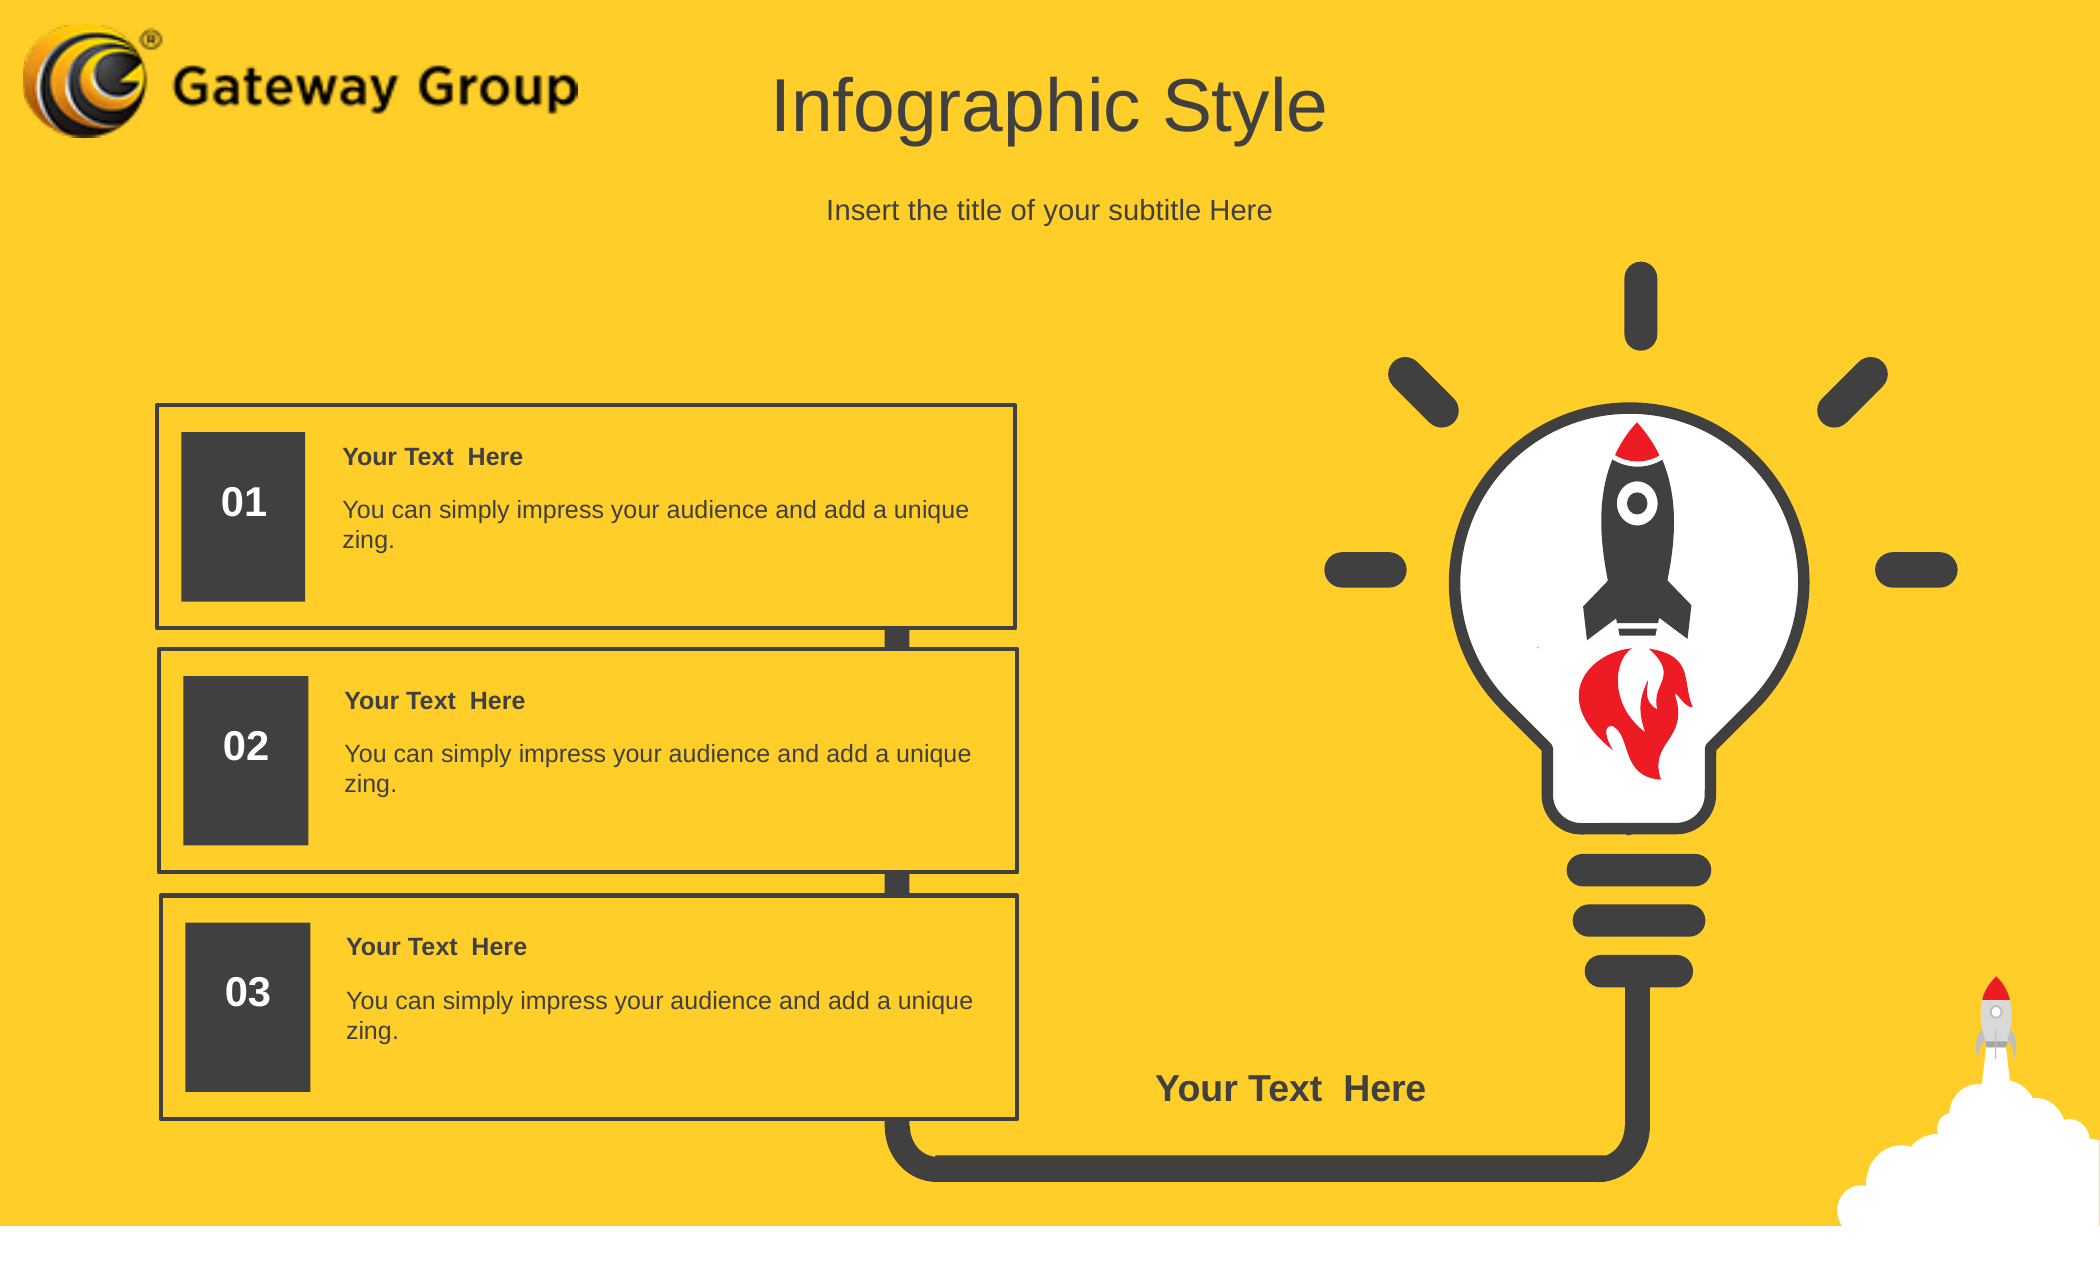

Infographic Style
Insert the title of your subtitle Here
Your Text Here
You can simply impress your audience and add a unique zing.
01
Your Text Here
You can simply impress your audience and add a unique zing.
02
Your Text Here
You can simply impress your audience and add a unique zing.
03
Your Text Here